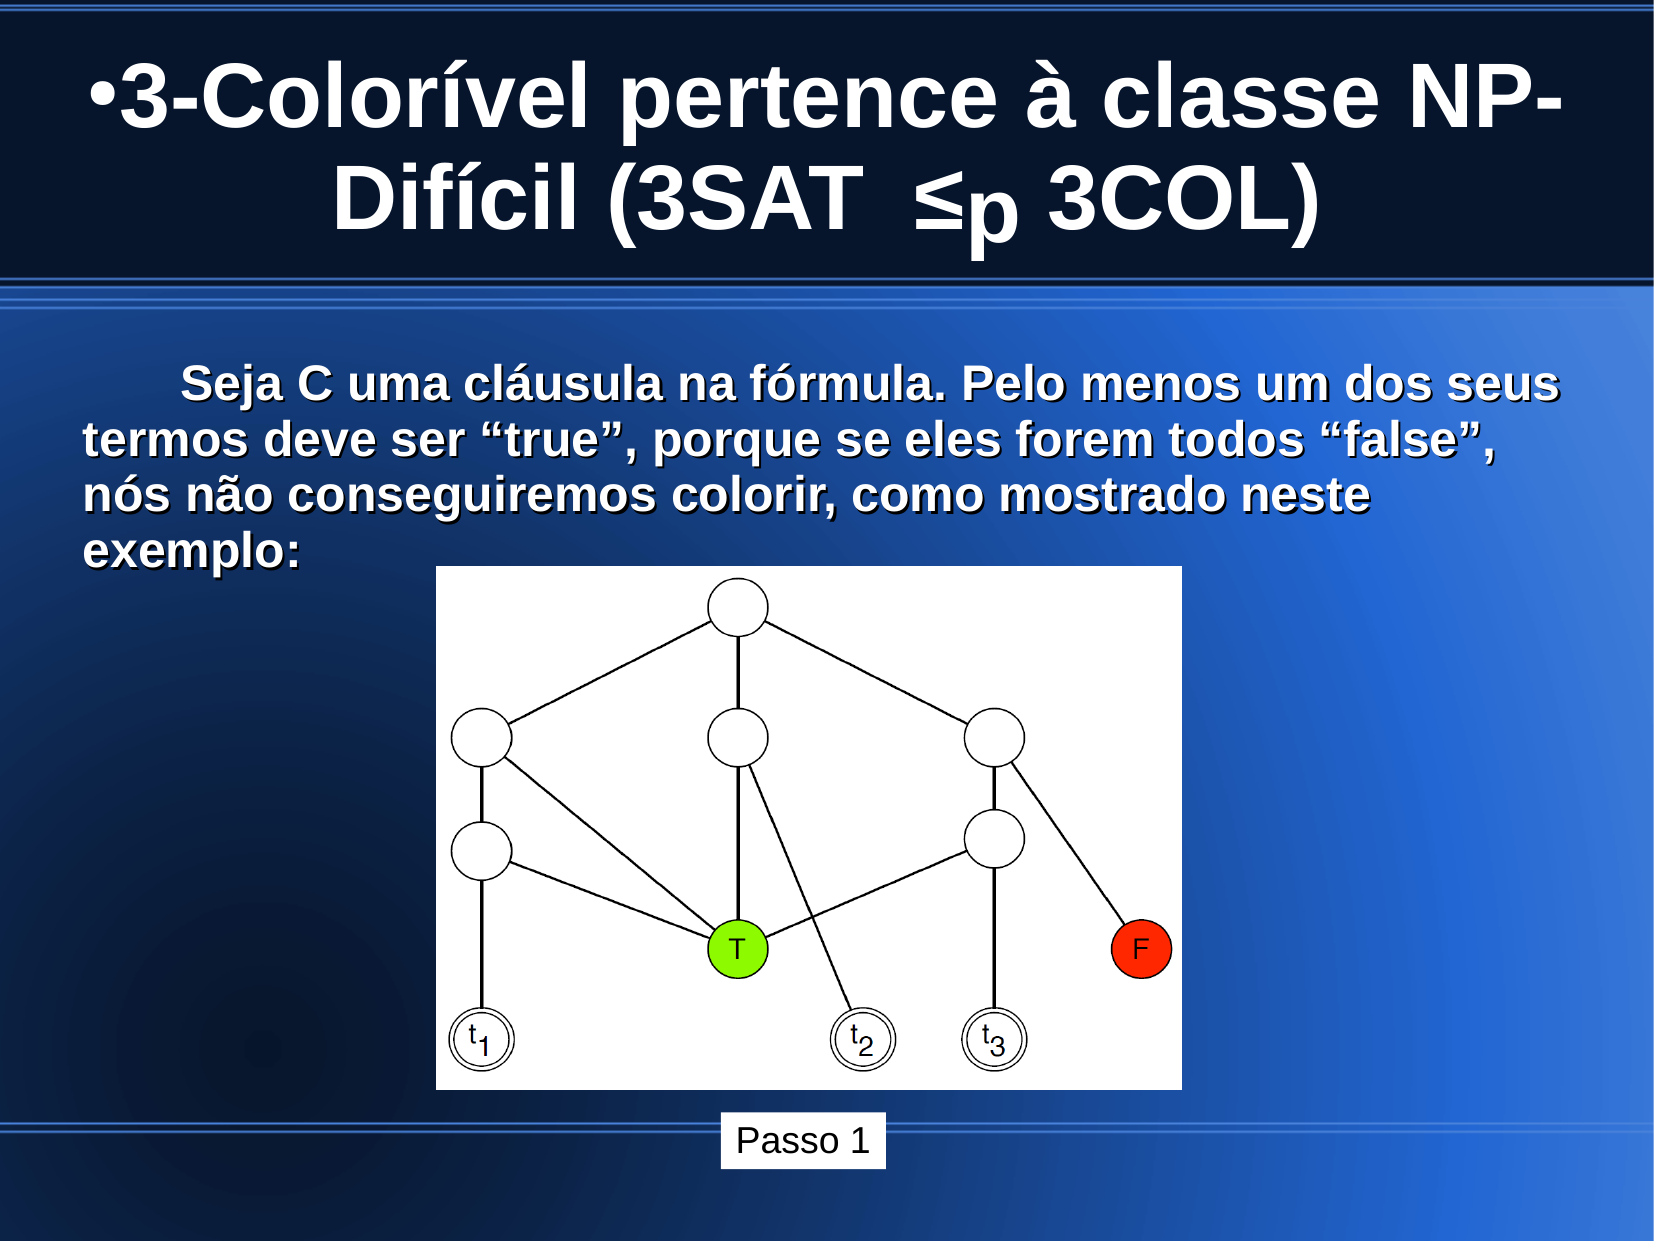

# 3-Colorível pertence à classe NP-Difícil (3SAT ≤p 3COL)
 Seja C uma cláusula na fórmula. Pelo menos um dos seus termos deve ser “true”, porque se eles forem todos “false”, nós não conseguiremos colorir, como mostrado neste exemplo:
Passo 1